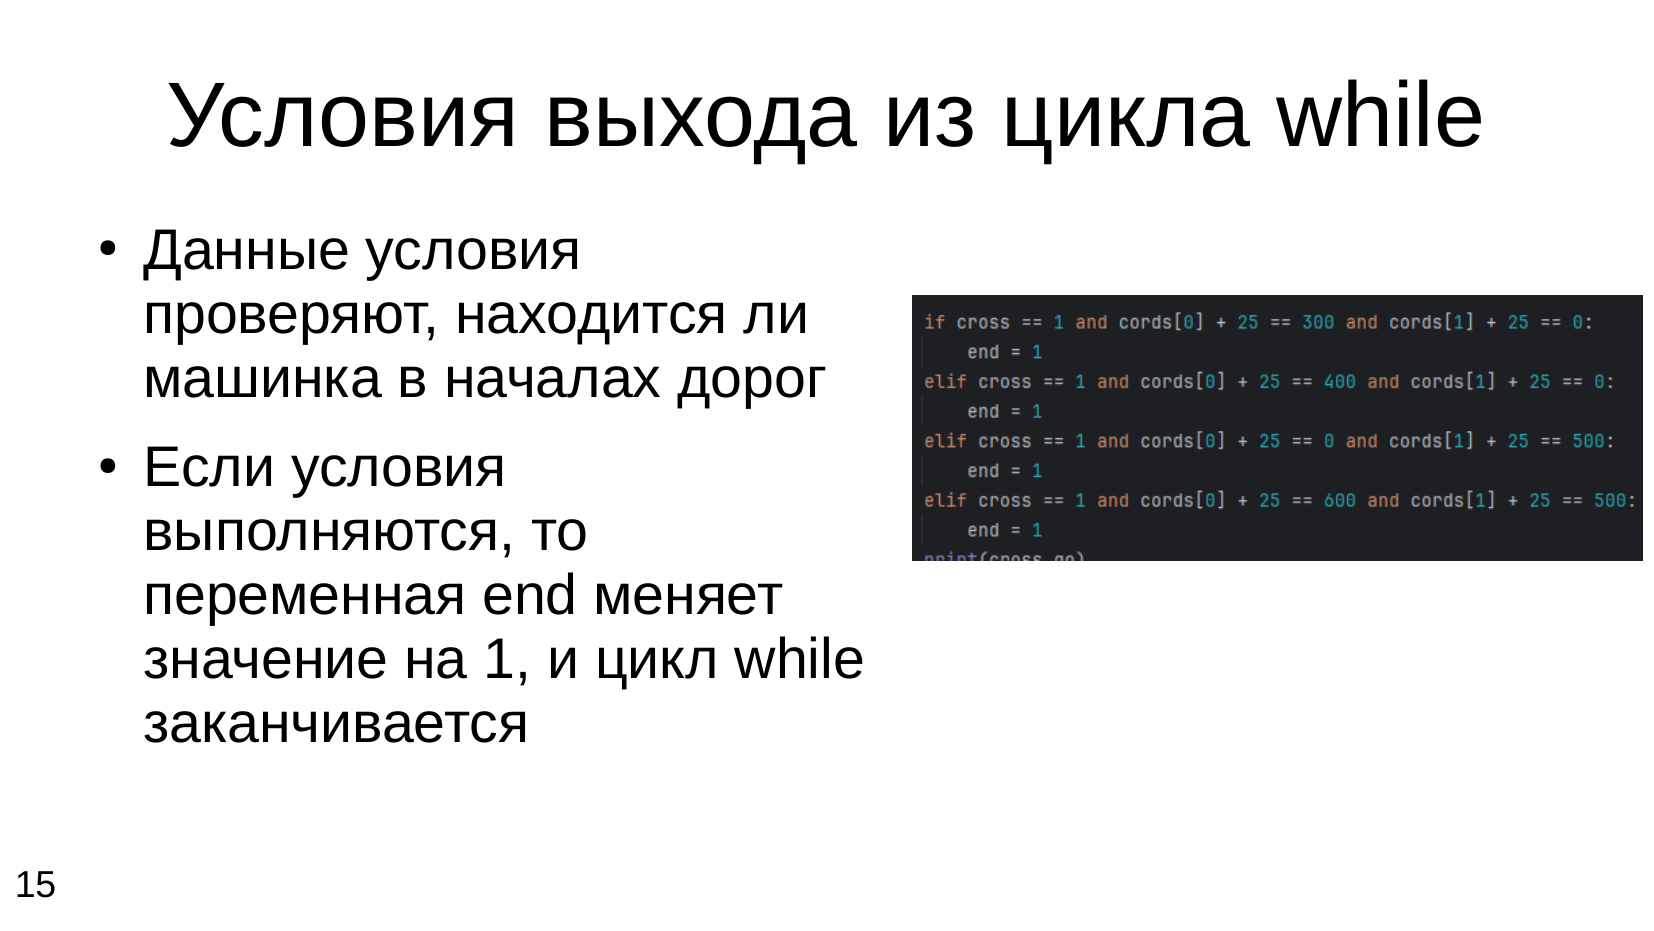

# Условия выхода из цикла while
Данные условия проверяют, находится ли машинка в началах дорог
Если условия выполняются, то переменная end меняет значение на 1, и цикл while заканчивается